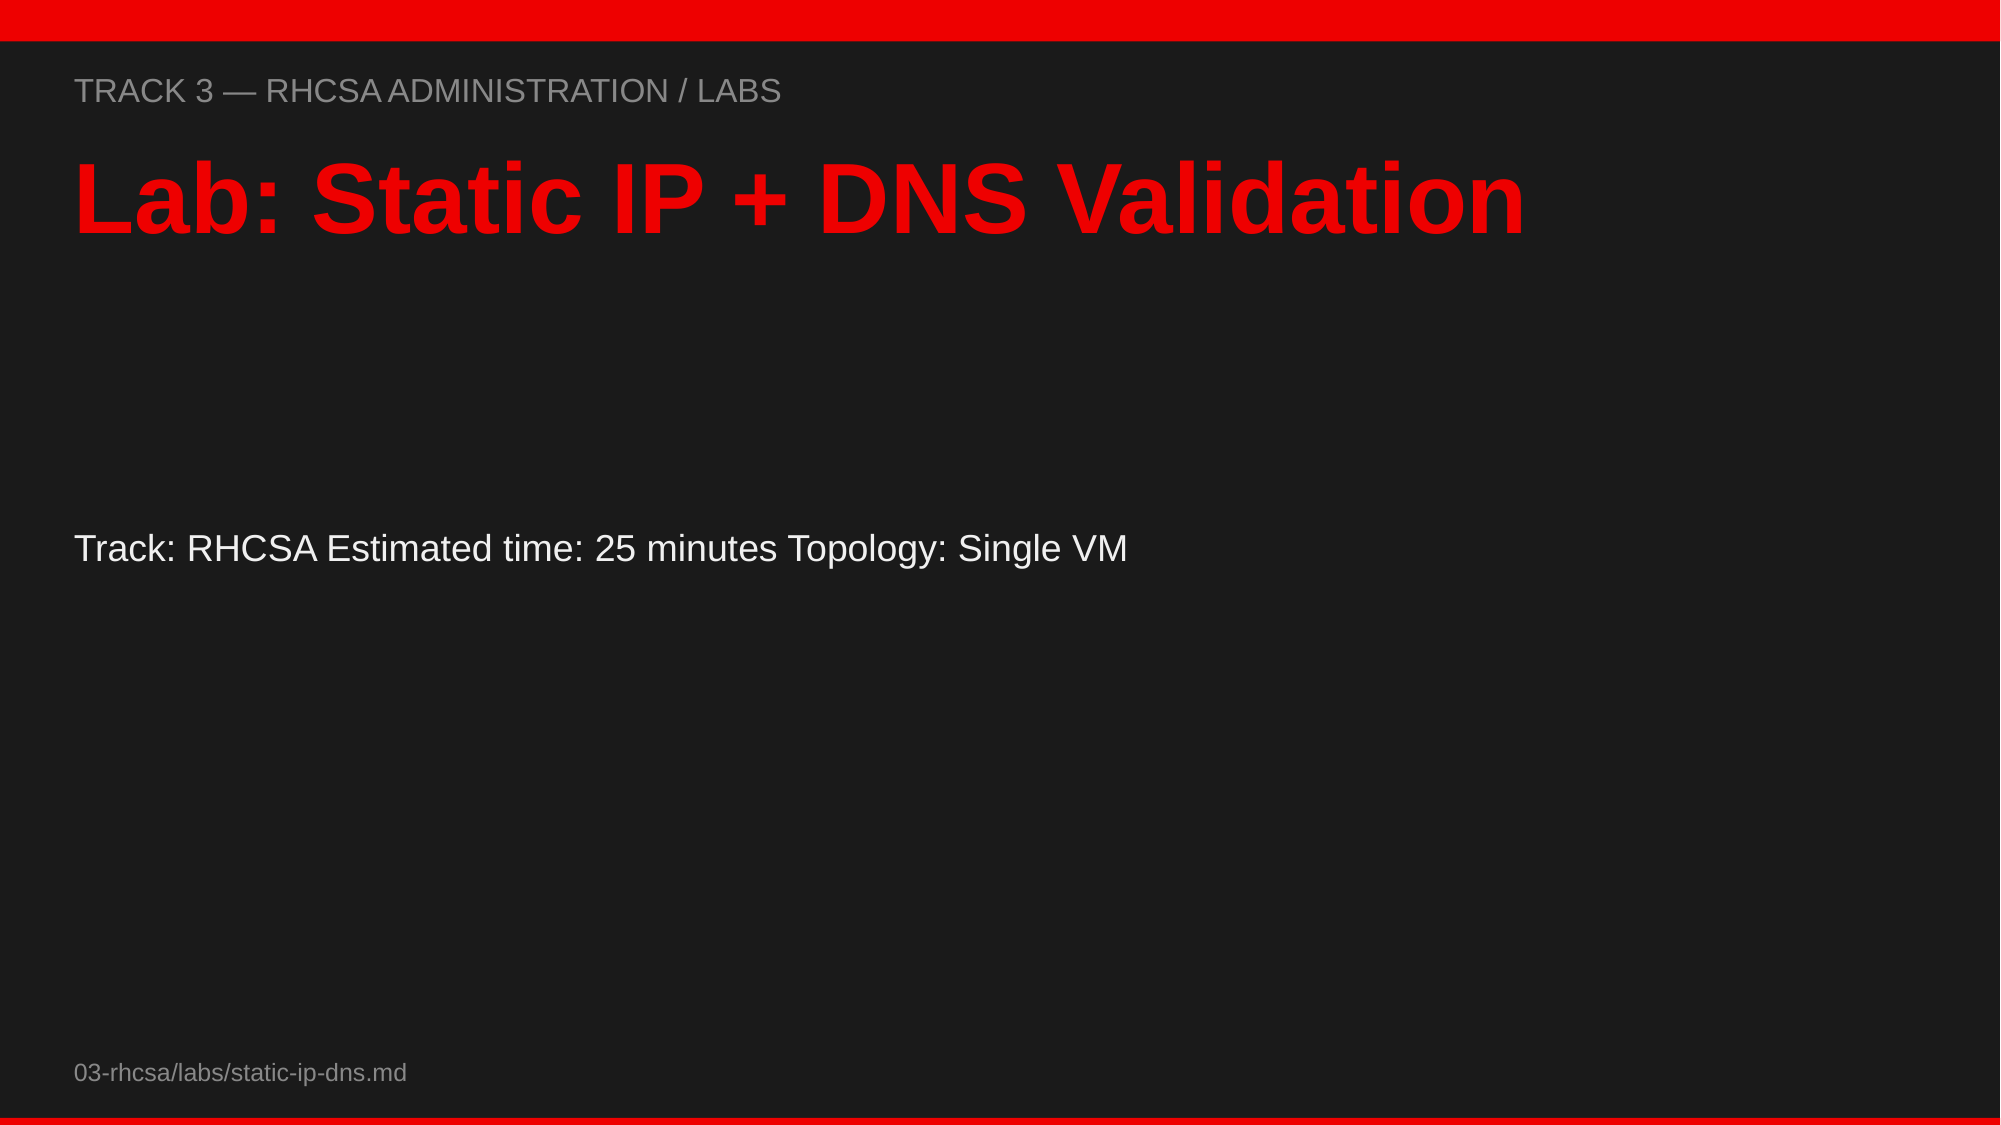

TRACK 3 — RHCSA ADMINISTRATION / LABS
Lab: Static IP + DNS Validation
Track: RHCSA Estimated time: 25 minutes Topology: Single VM
03-rhcsa/labs/static-ip-dns.md